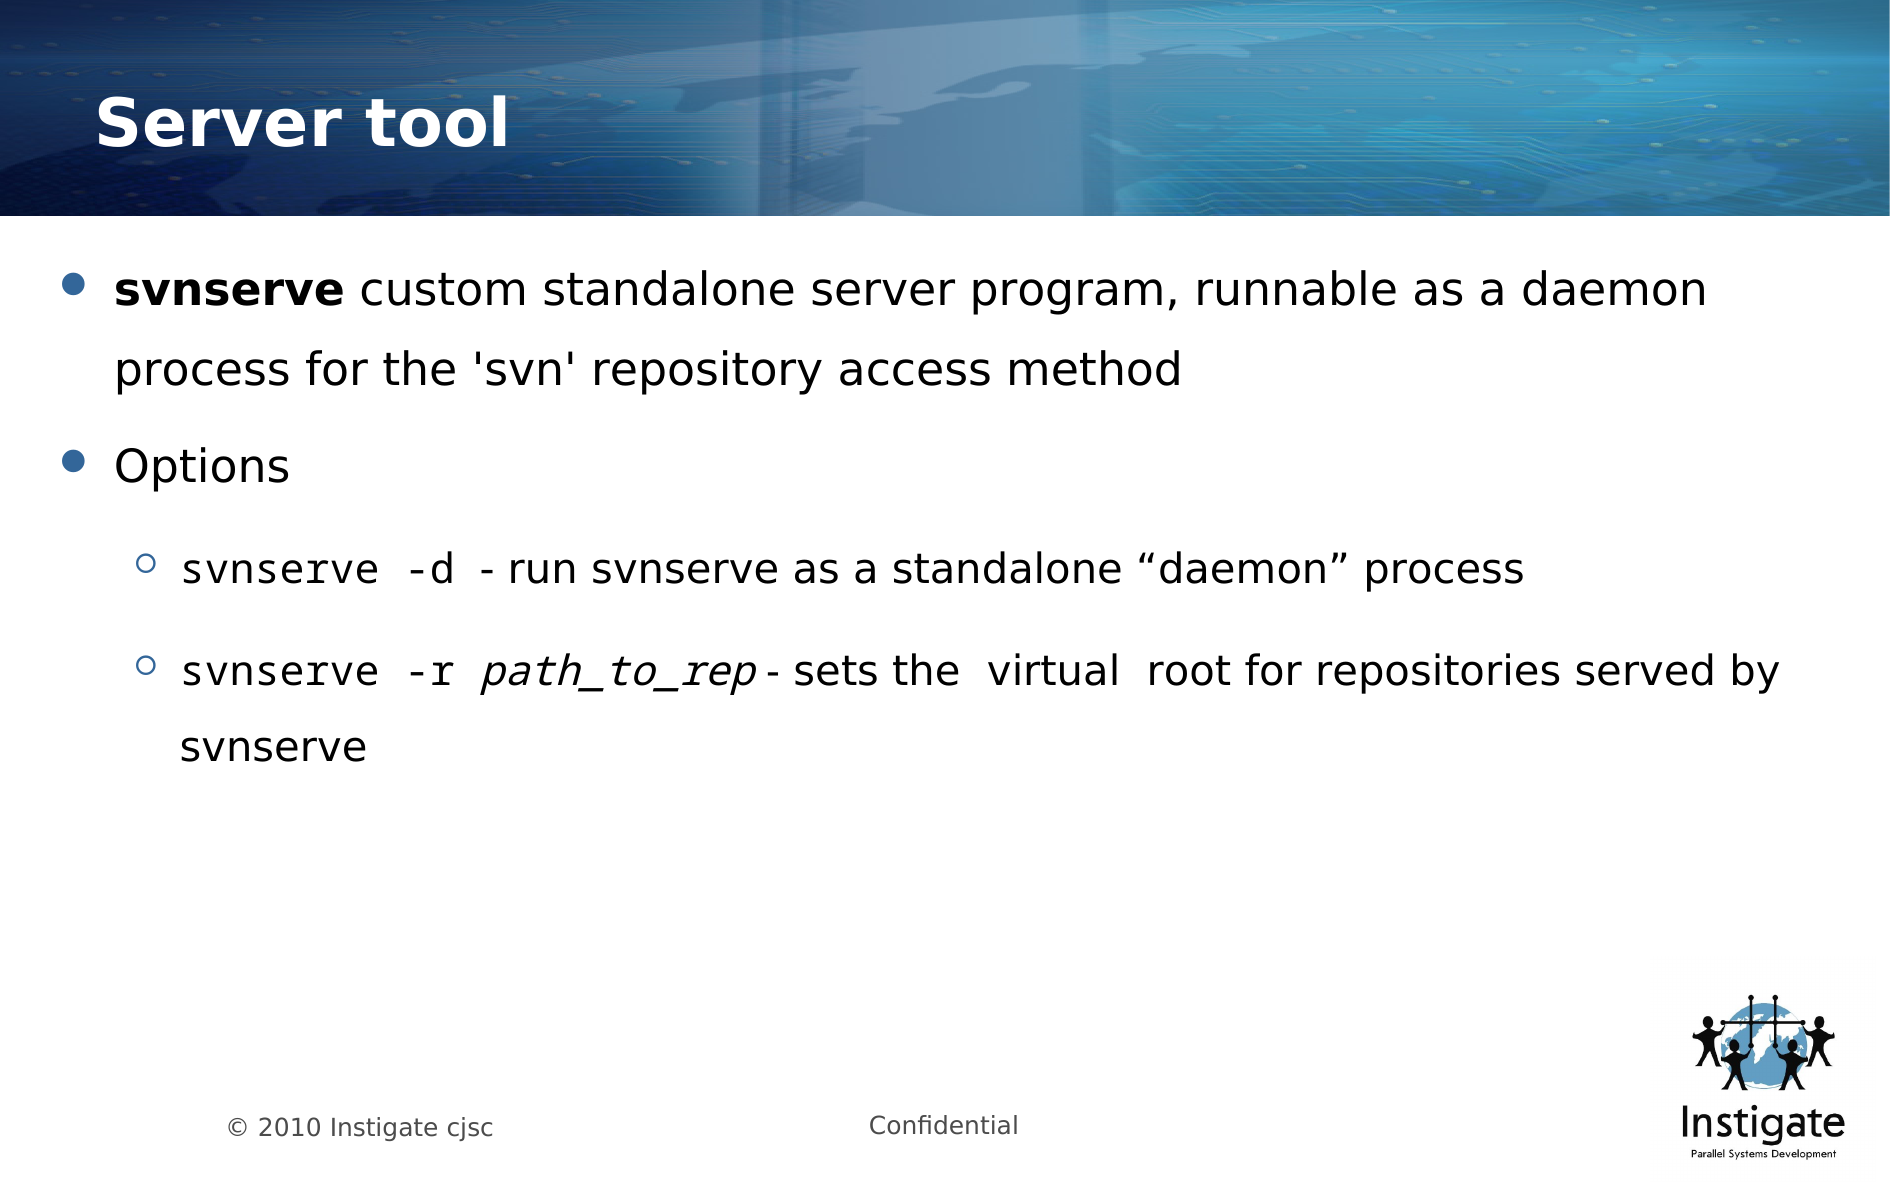

# Server tool
svnserve custom standalone server program, runnable as a daemon process for the 'svn' repository access method
Options
svnserve -d - run svnserve as a standalone “daemon” process
svnserve -r path_to_rep - sets the virtual root for repositories served by svnserve